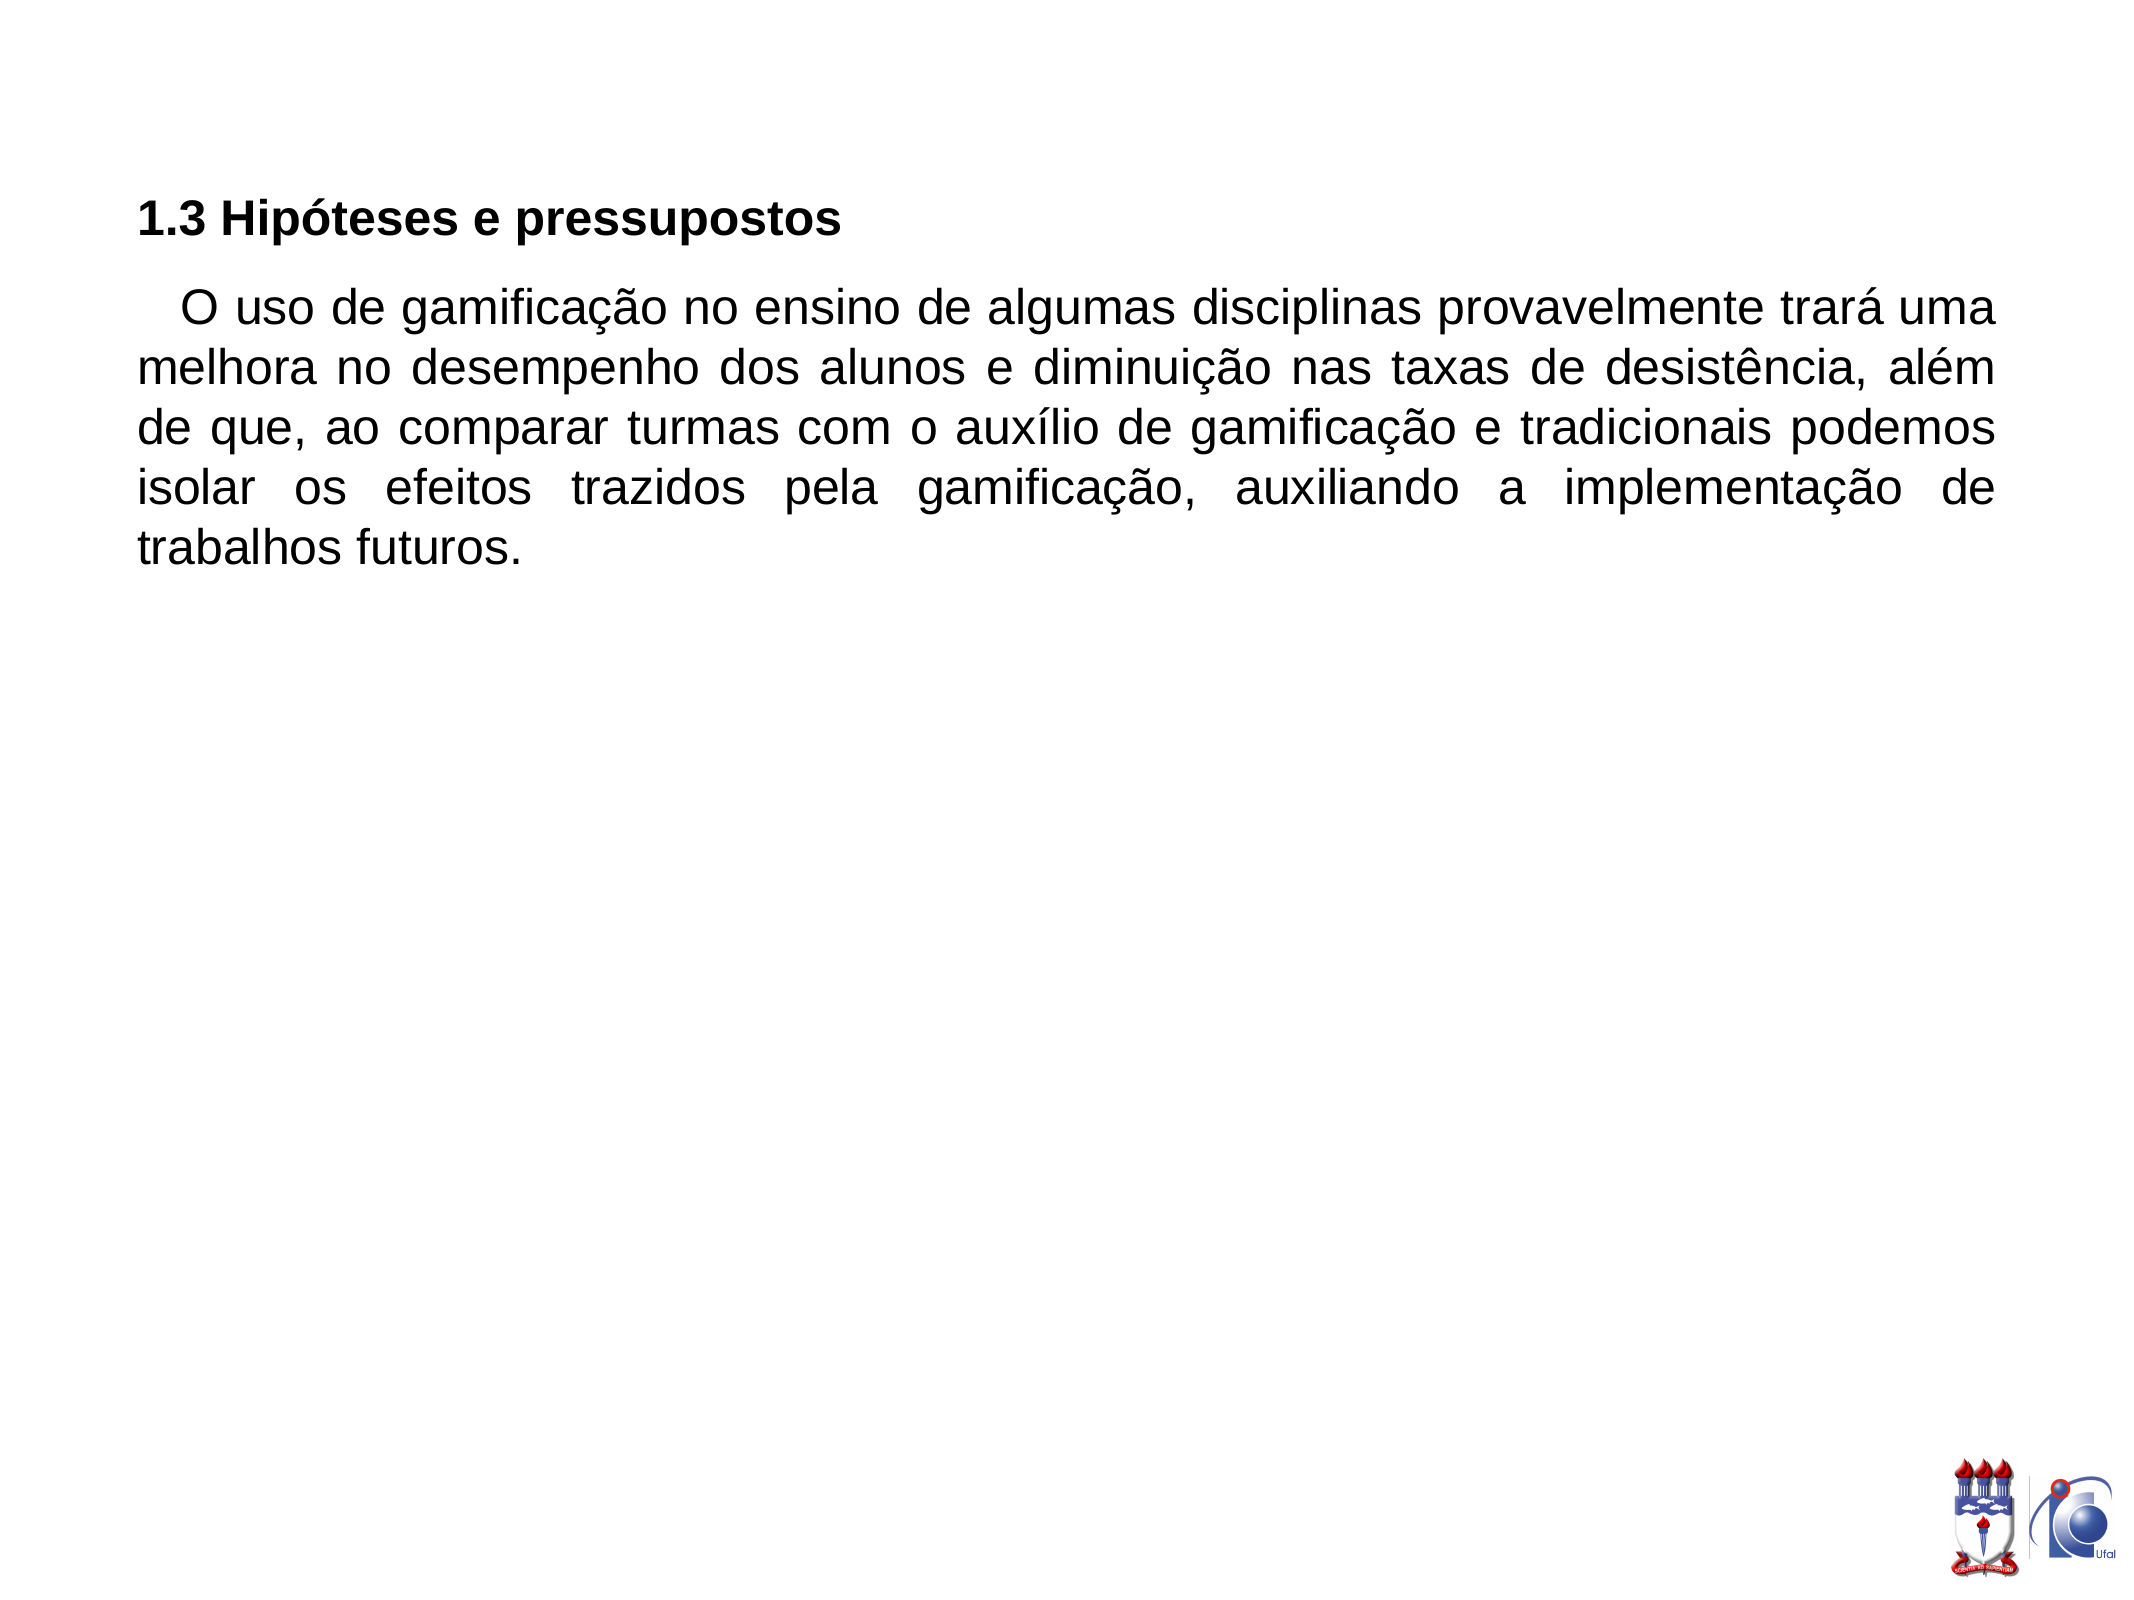

# 1.3 Hipóteses e pressupostos
O uso de gamificação no ensino de algumas disciplinas provavelmente trará uma melhora no desempenho dos alunos e diminuição nas taxas de desistência, além de que, ao comparar turmas com o auxílio de gamificação e tradicionais podemos isolar os efeitos trazidos pela gamificação, auxiliando a implementação de trabalhos futuros.